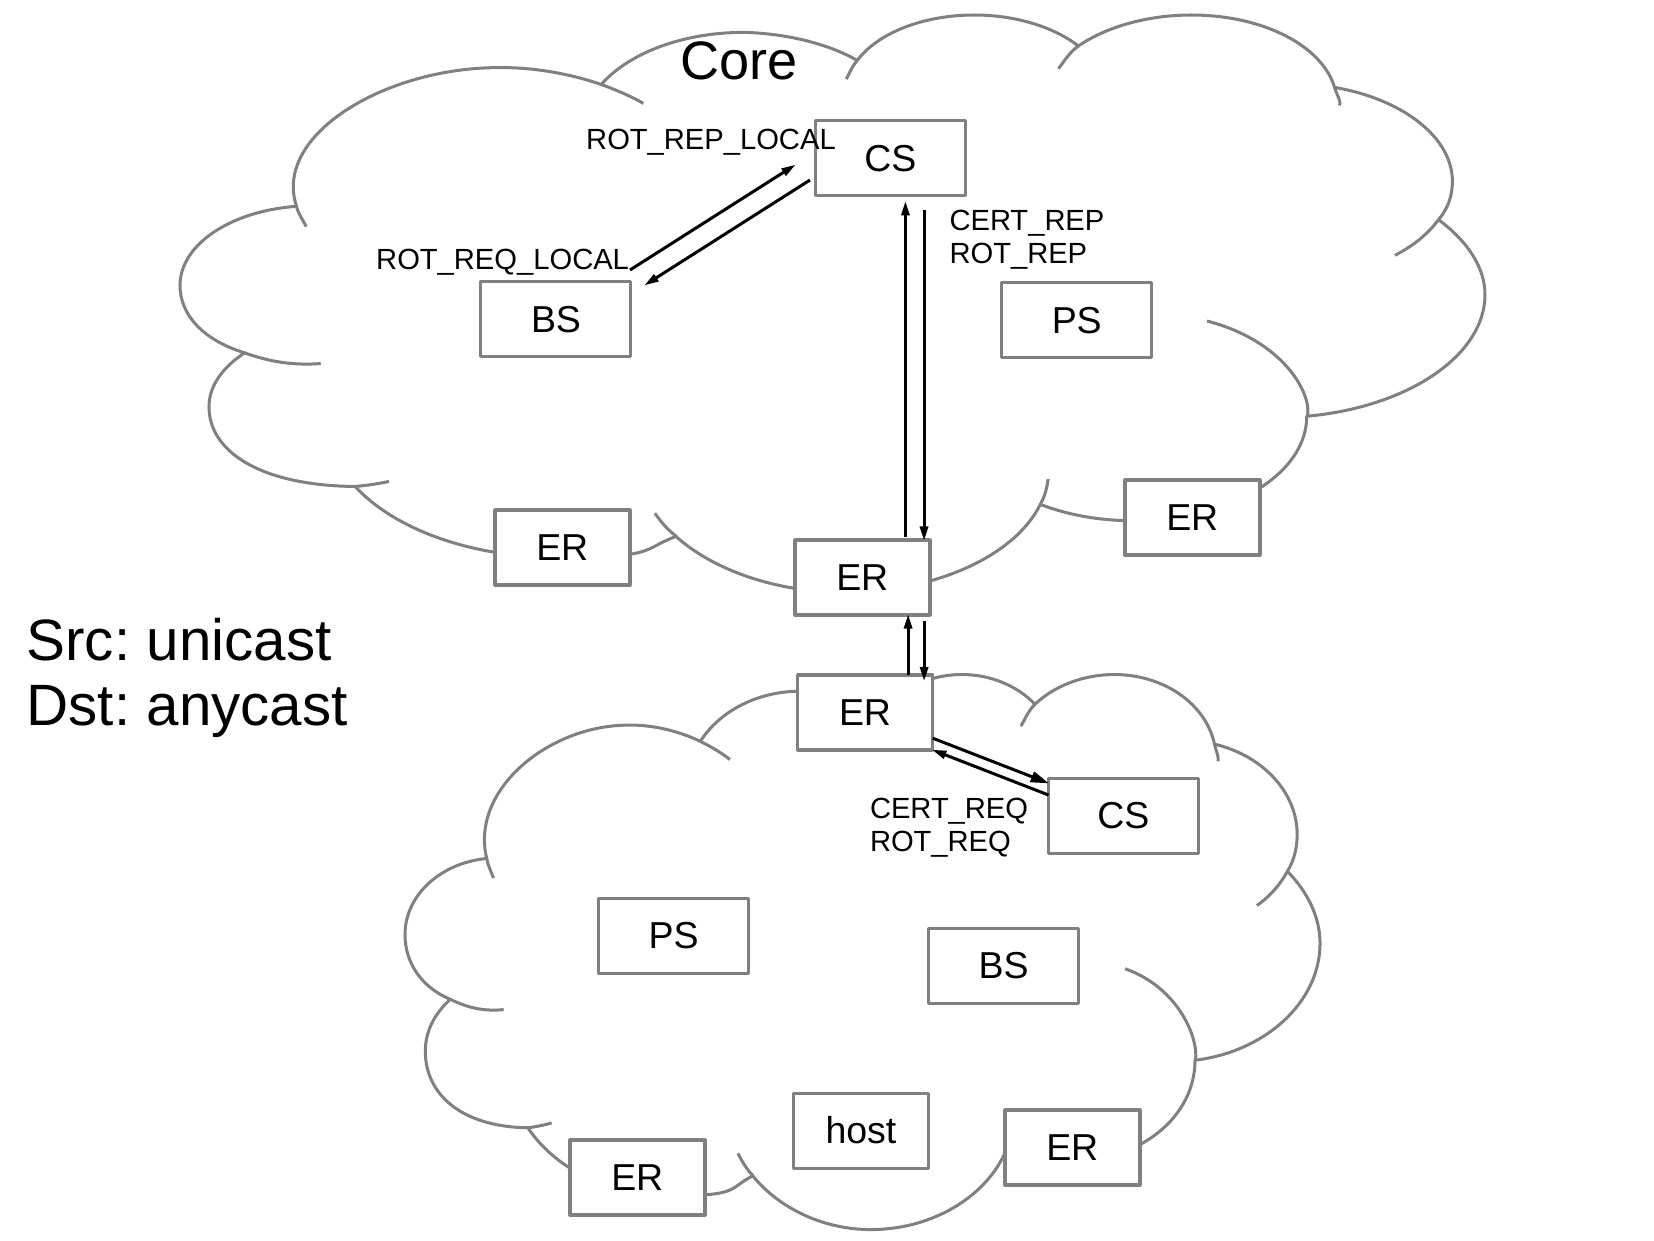

Core
ROT_REP_LOCAL
CS
CERT_REP
ROT_REP
ROT_REQ_LOCAL
BS
PS
ER
ER
ER
Src: unicast
Dst: anycast
ER
CS
CERT_REQ
ROT_REQ
PS
BS
host
ER
ER